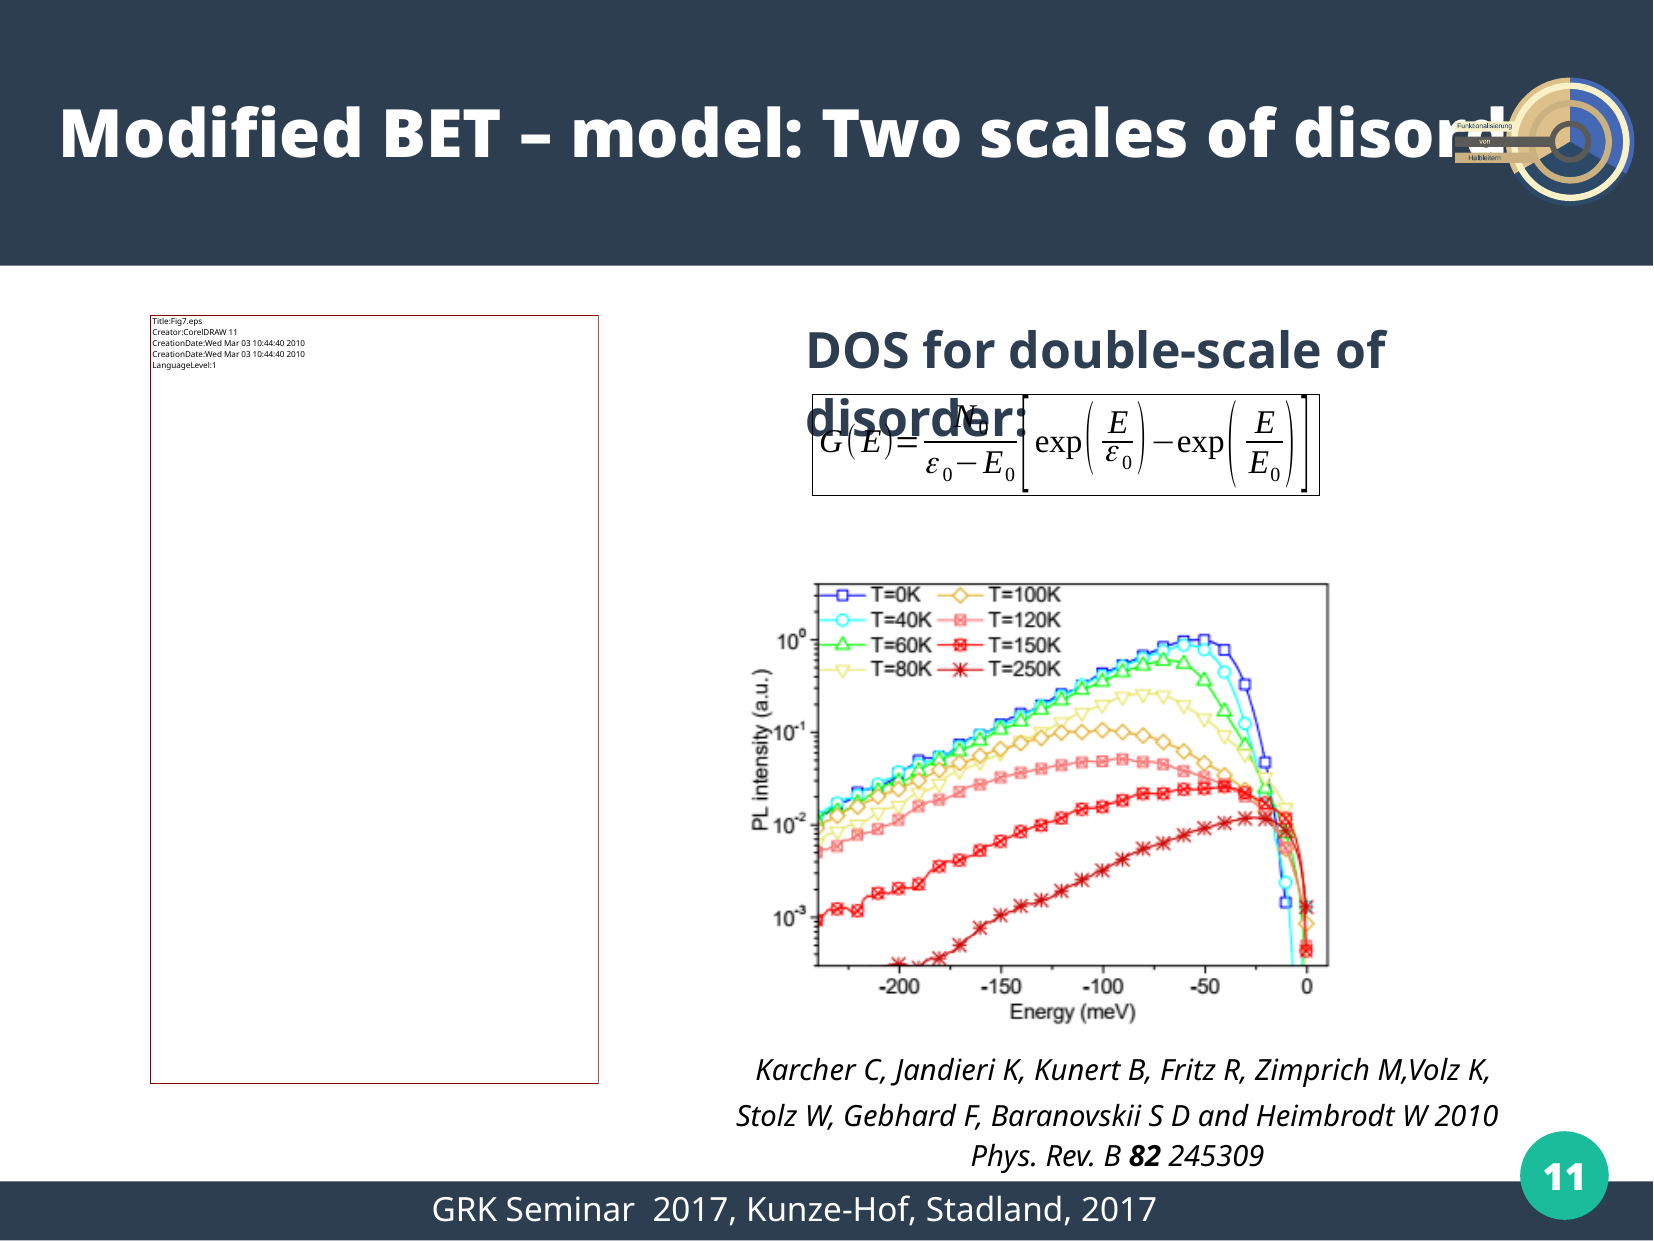

# Modified BET – model: Two scales of disorder
DOS for double-scale of disorder:
Simulated spectrum:
 Karcher C, Jandieri K, Kunert B, Fritz R, Zimprich M,Volz K, Stolz W, Gebhard F, Baranovskii S D and Heimbrodt W 2010 Phys. Rev. B 82 245309
11
GRK Seminar 2017, Kunze-Hof, Stadland, 2017